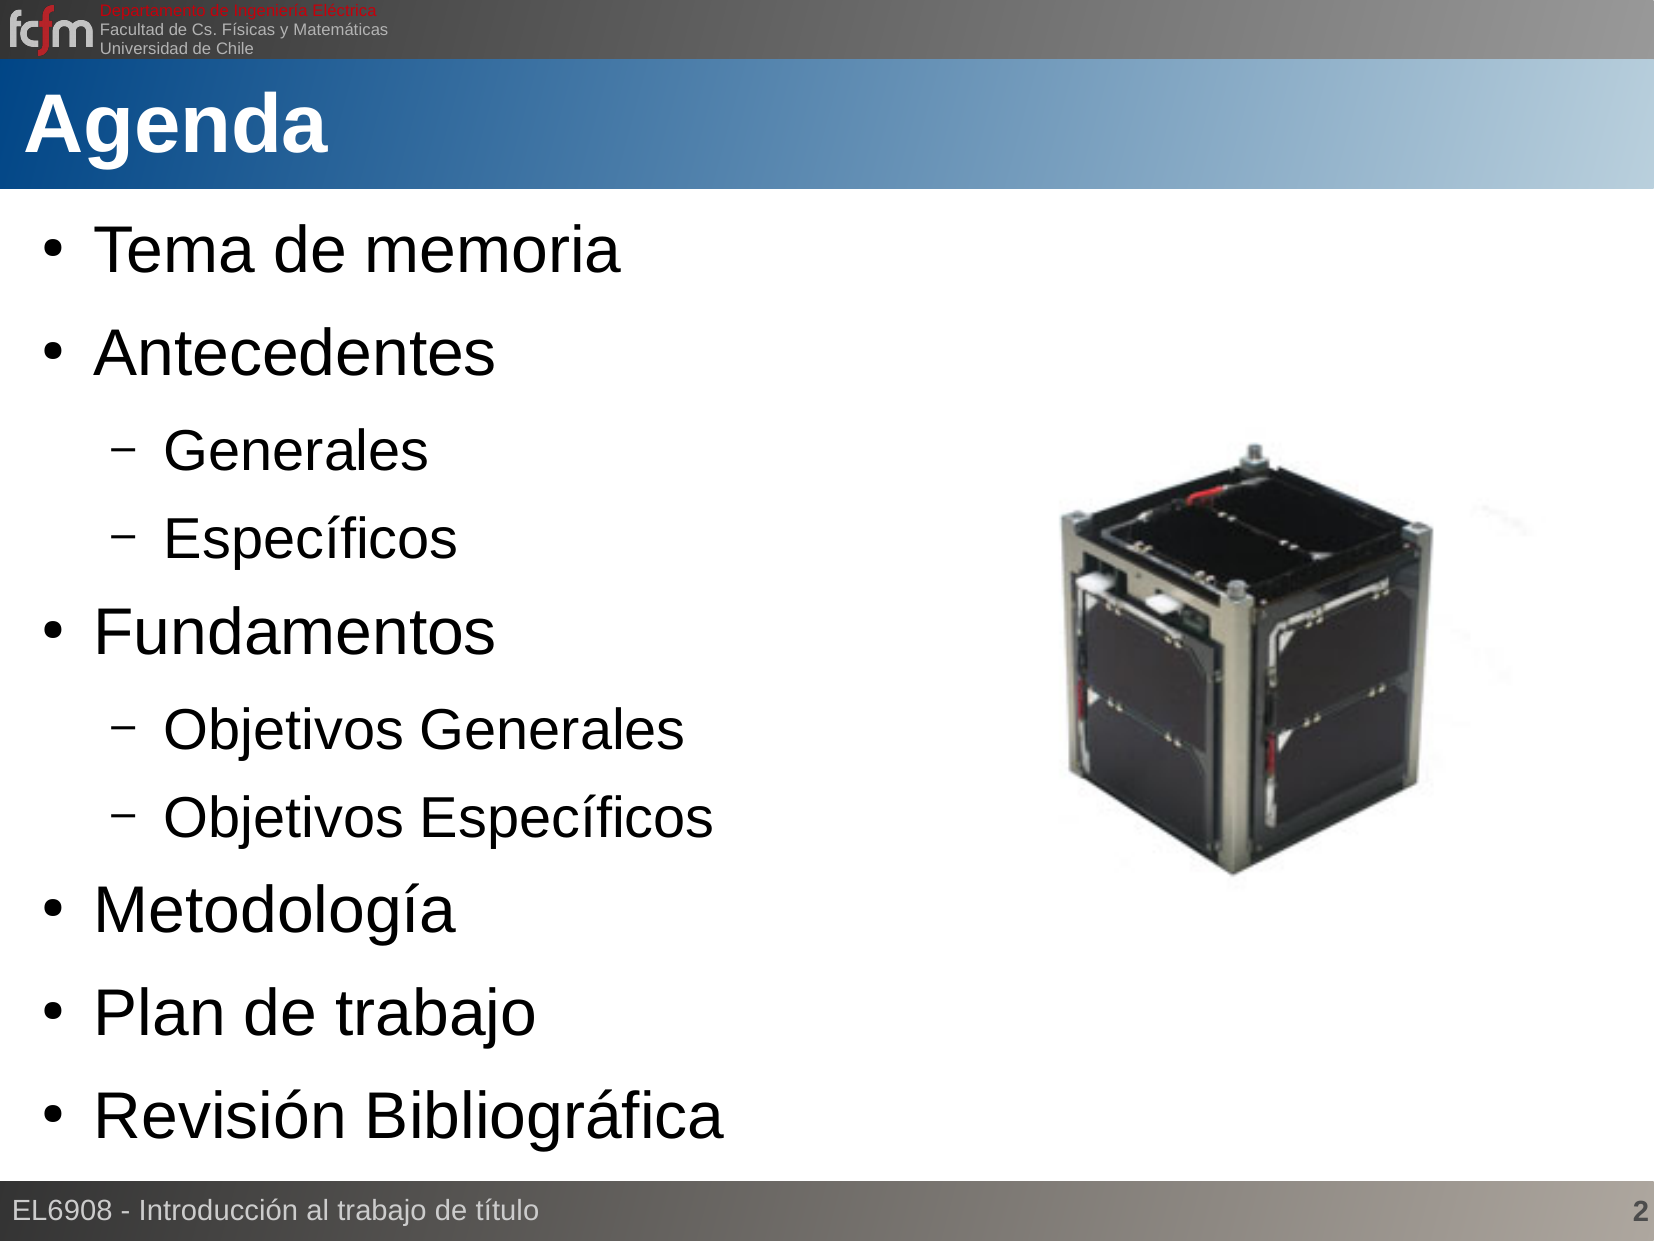

# Agenda
Tema de memoria
Antecedentes
Generales
Específicos
Fundamentos
Objetivos Generales
Objetivos Específicos
Metodología
Plan de trabajo
Revisión Bibliográfica
EL6908 - Introducción al trabajo de título
2